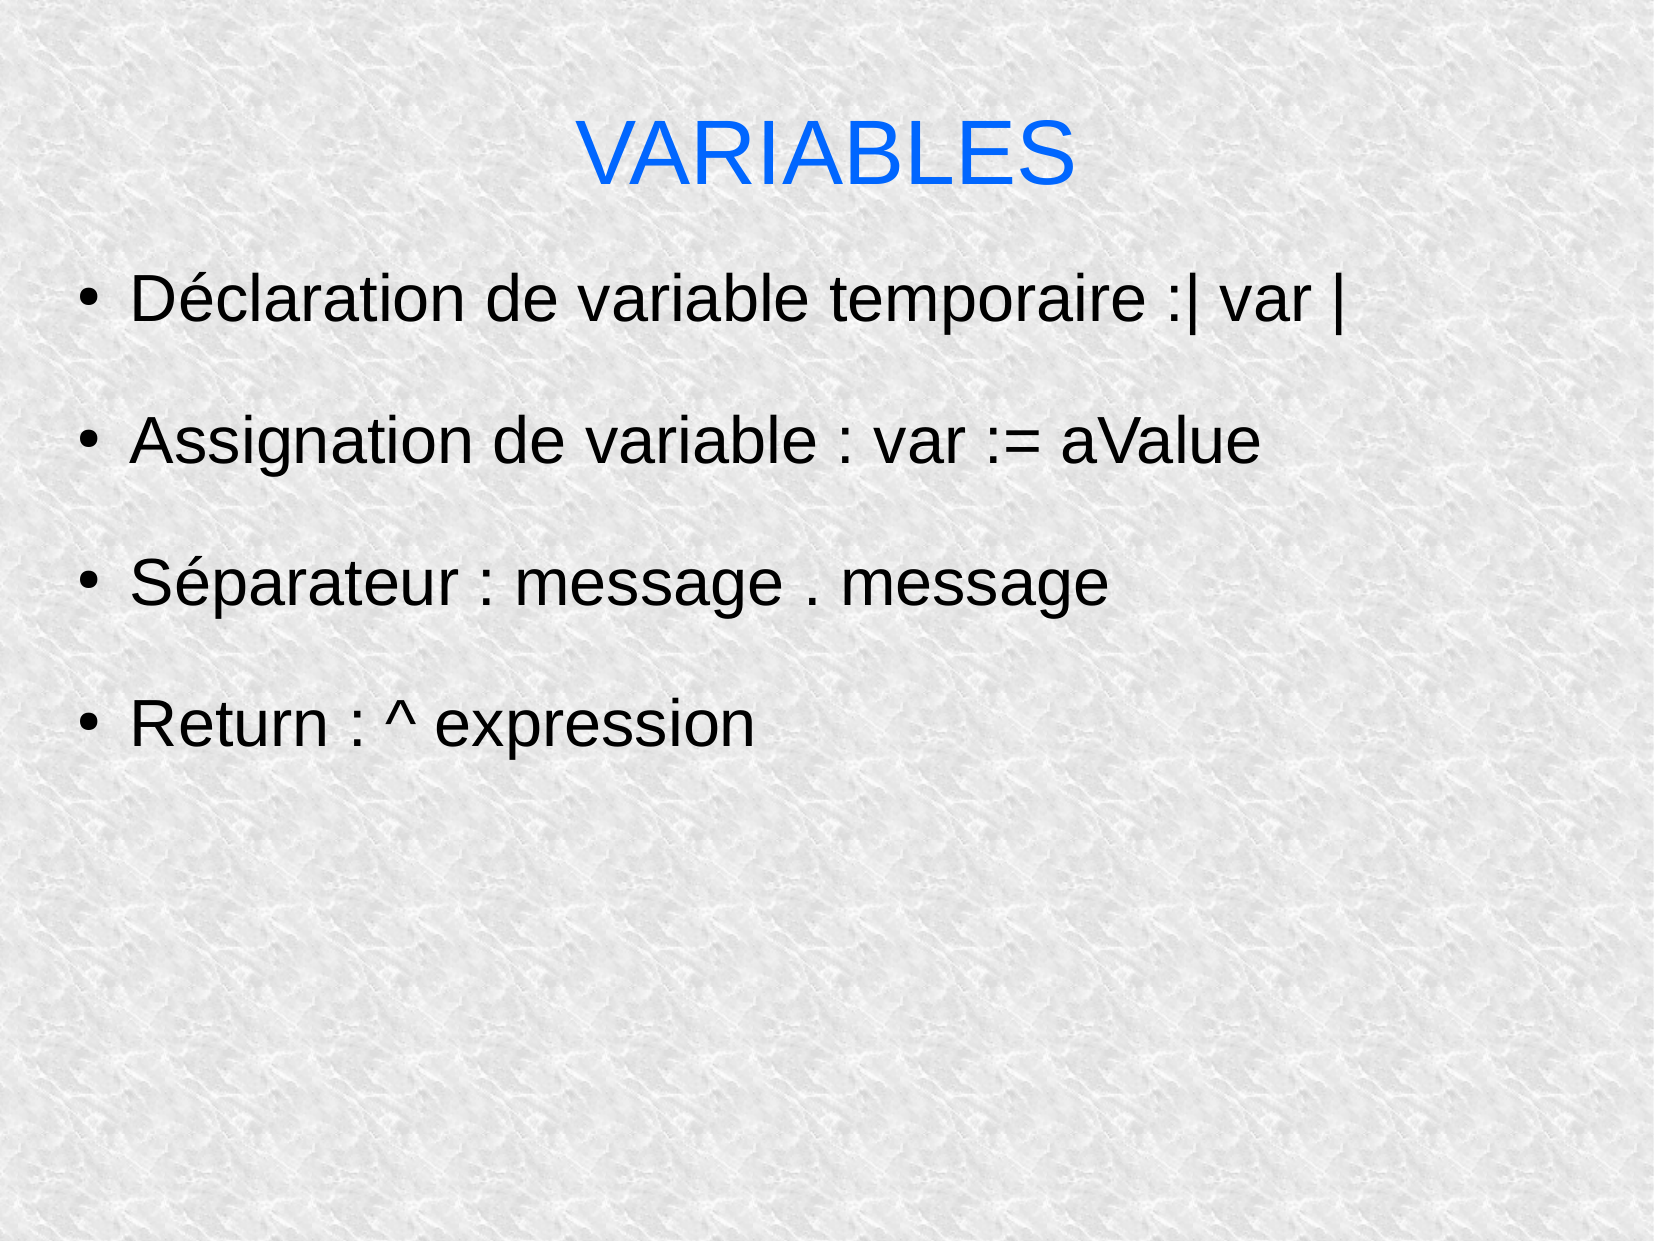

# VARIABLES
Déclaration de variable temporaire :| var |
Assignation de variable : var := aValue
Séparateur : message . message
Return : ^ expression